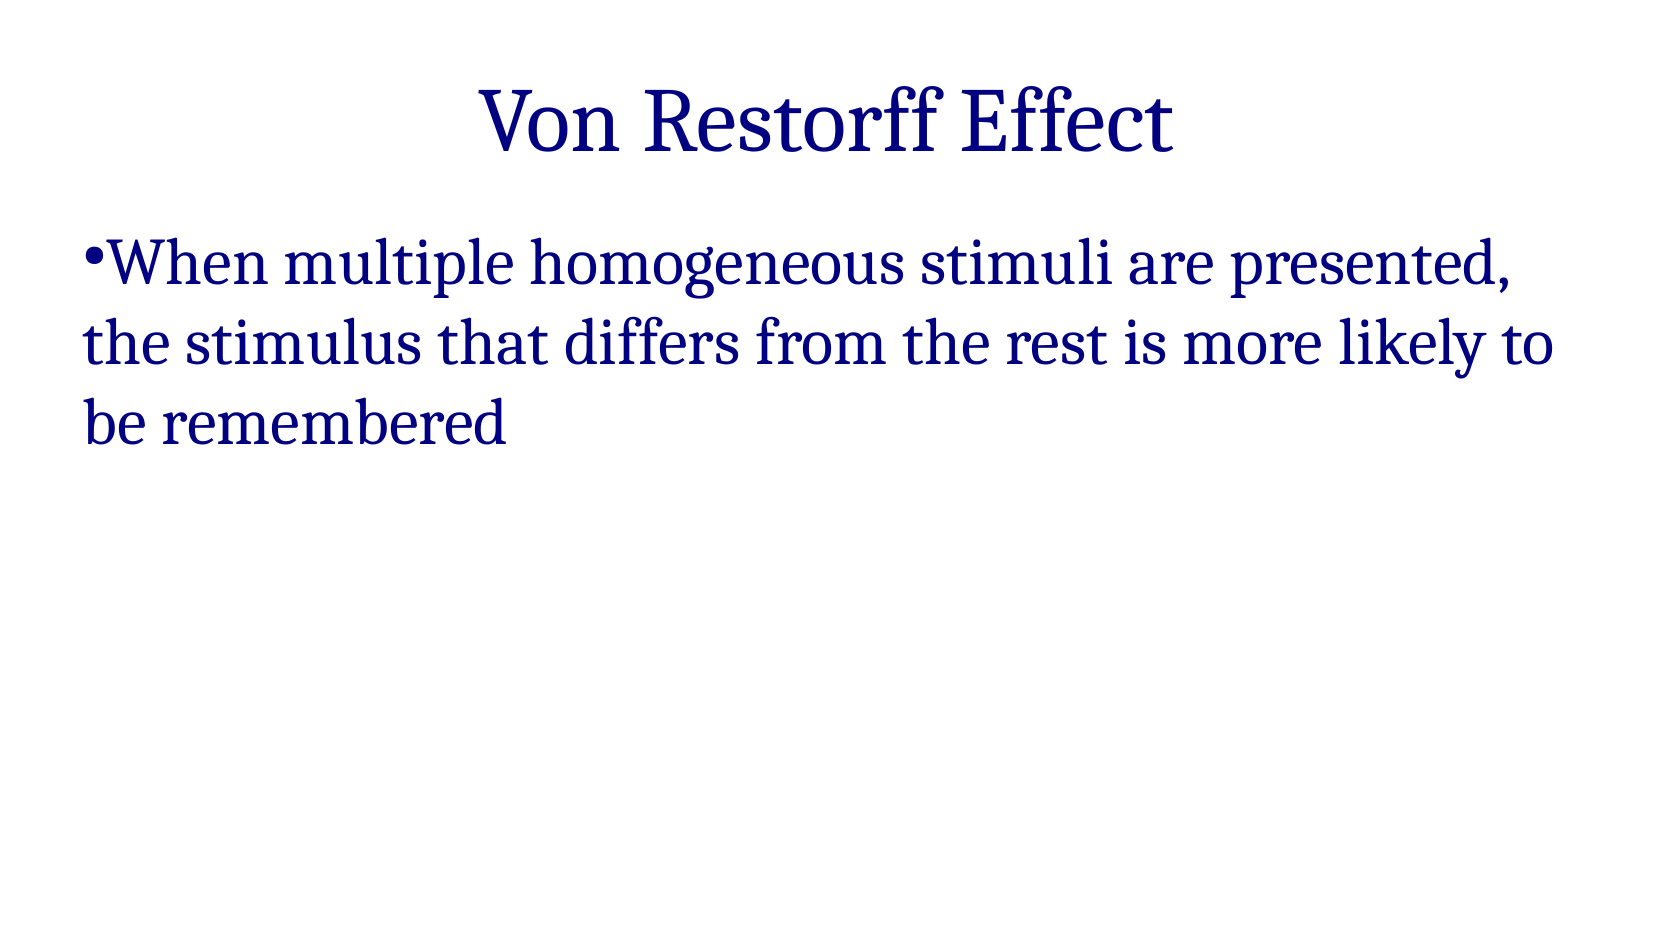

# Von Restorff Effect
When multiple homogeneous stimuli are presented, the stimulus that differs from the rest is more likely to be remembered